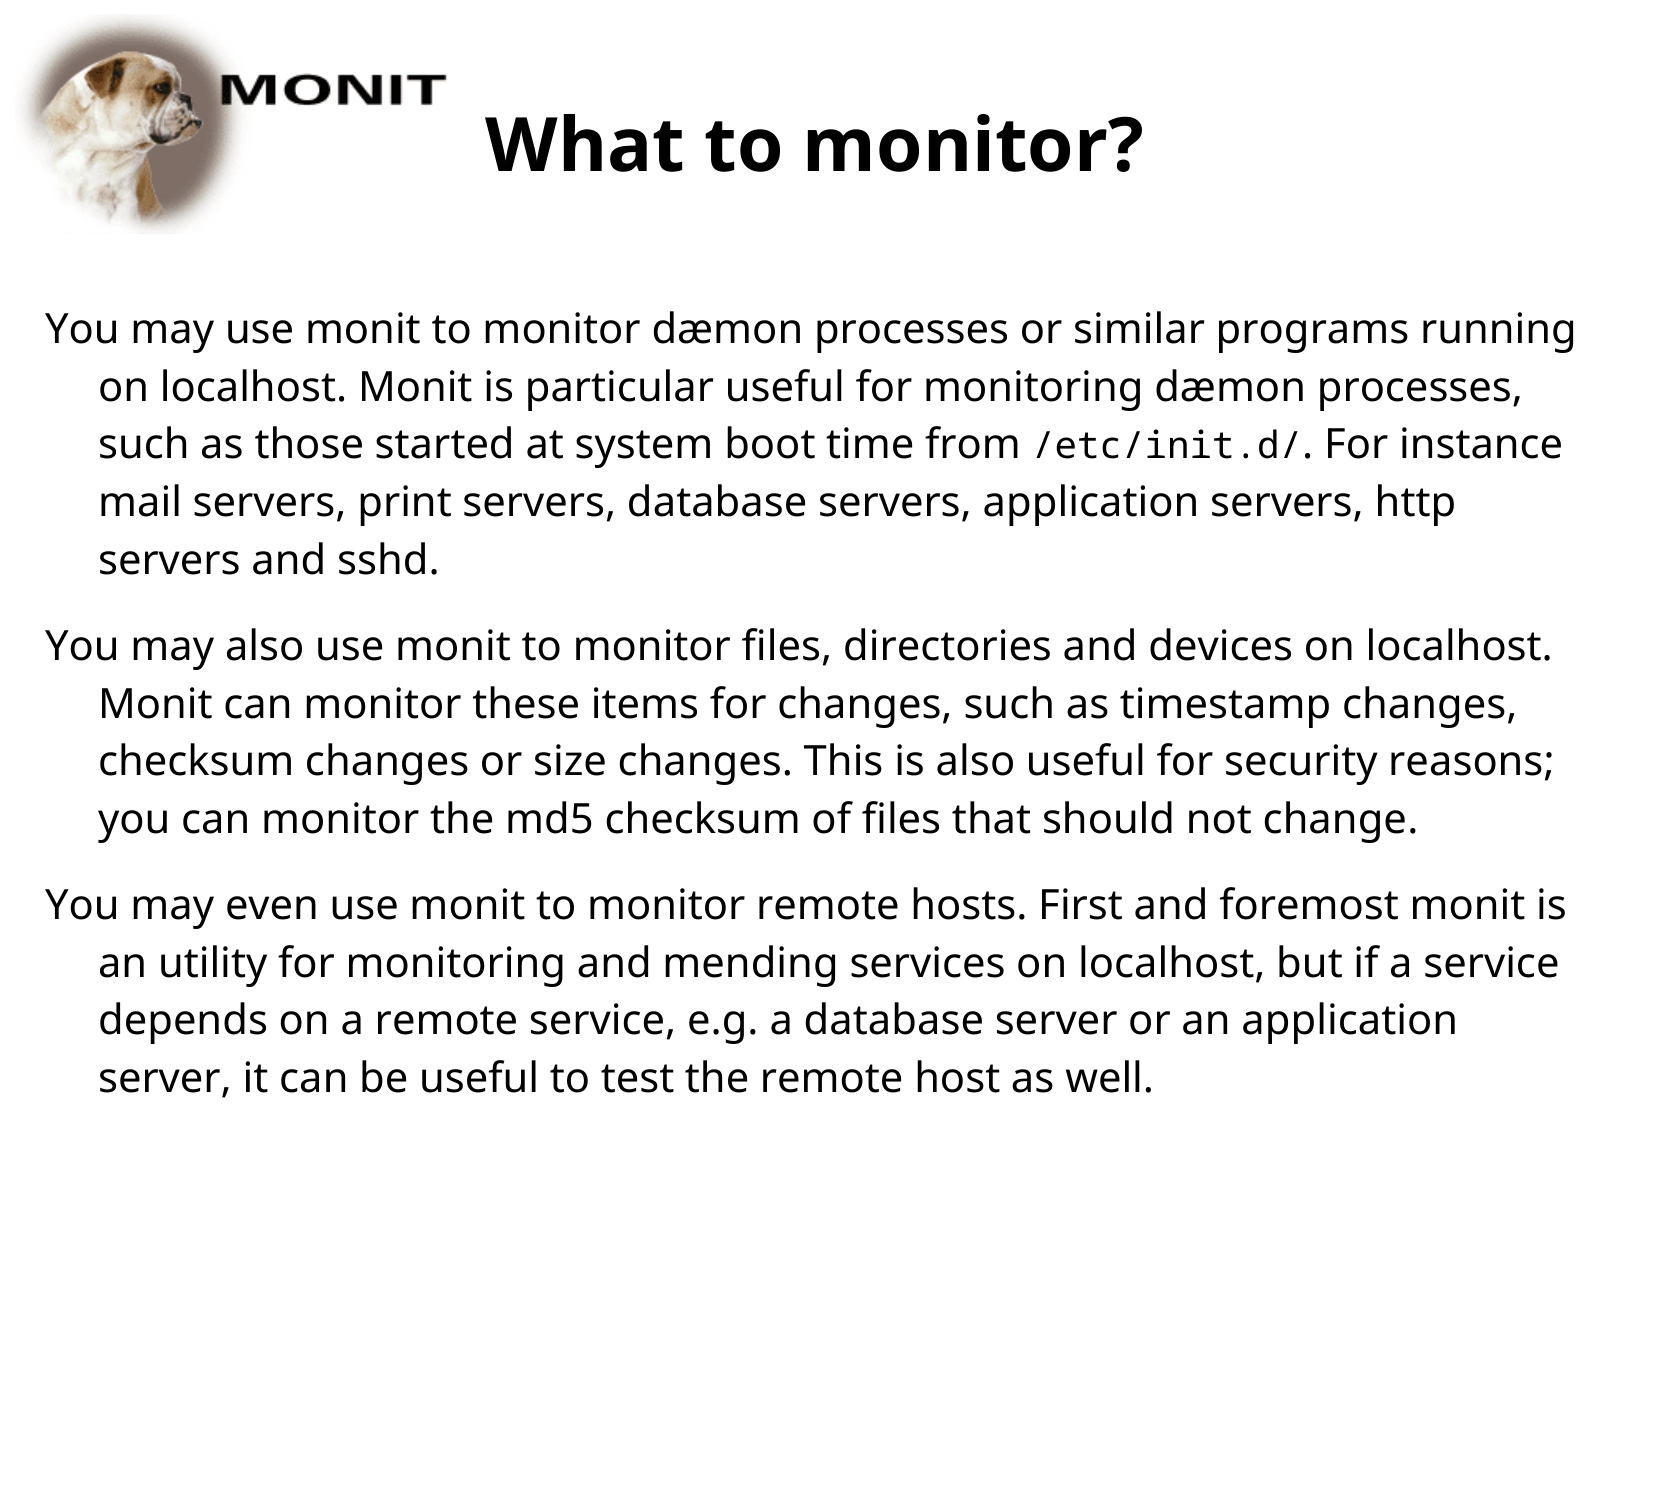

What to monitor?
# You may use monit to monitor dæmon processes or similar programs running on localhost. Monit is particular useful for monitoring dæmon processes, such as those started at system boot time from /etc/init.d/. For instance mail servers, print servers, database servers, application servers, http servers and sshd.
You may also use monit to monitor files, directories and devices on localhost. Monit can monitor these items for changes, such as timestamp changes, checksum changes or size changes. This is also useful for security reasons; you can monitor the md5 checksum of files that should not change.
You may even use monit to monitor remote hosts. First and foremost monit is an utility for monitoring and mending services on localhost, but if a service depends on a remote service, e.g. a database server or an application server, it can be useful to test the remote host as well.